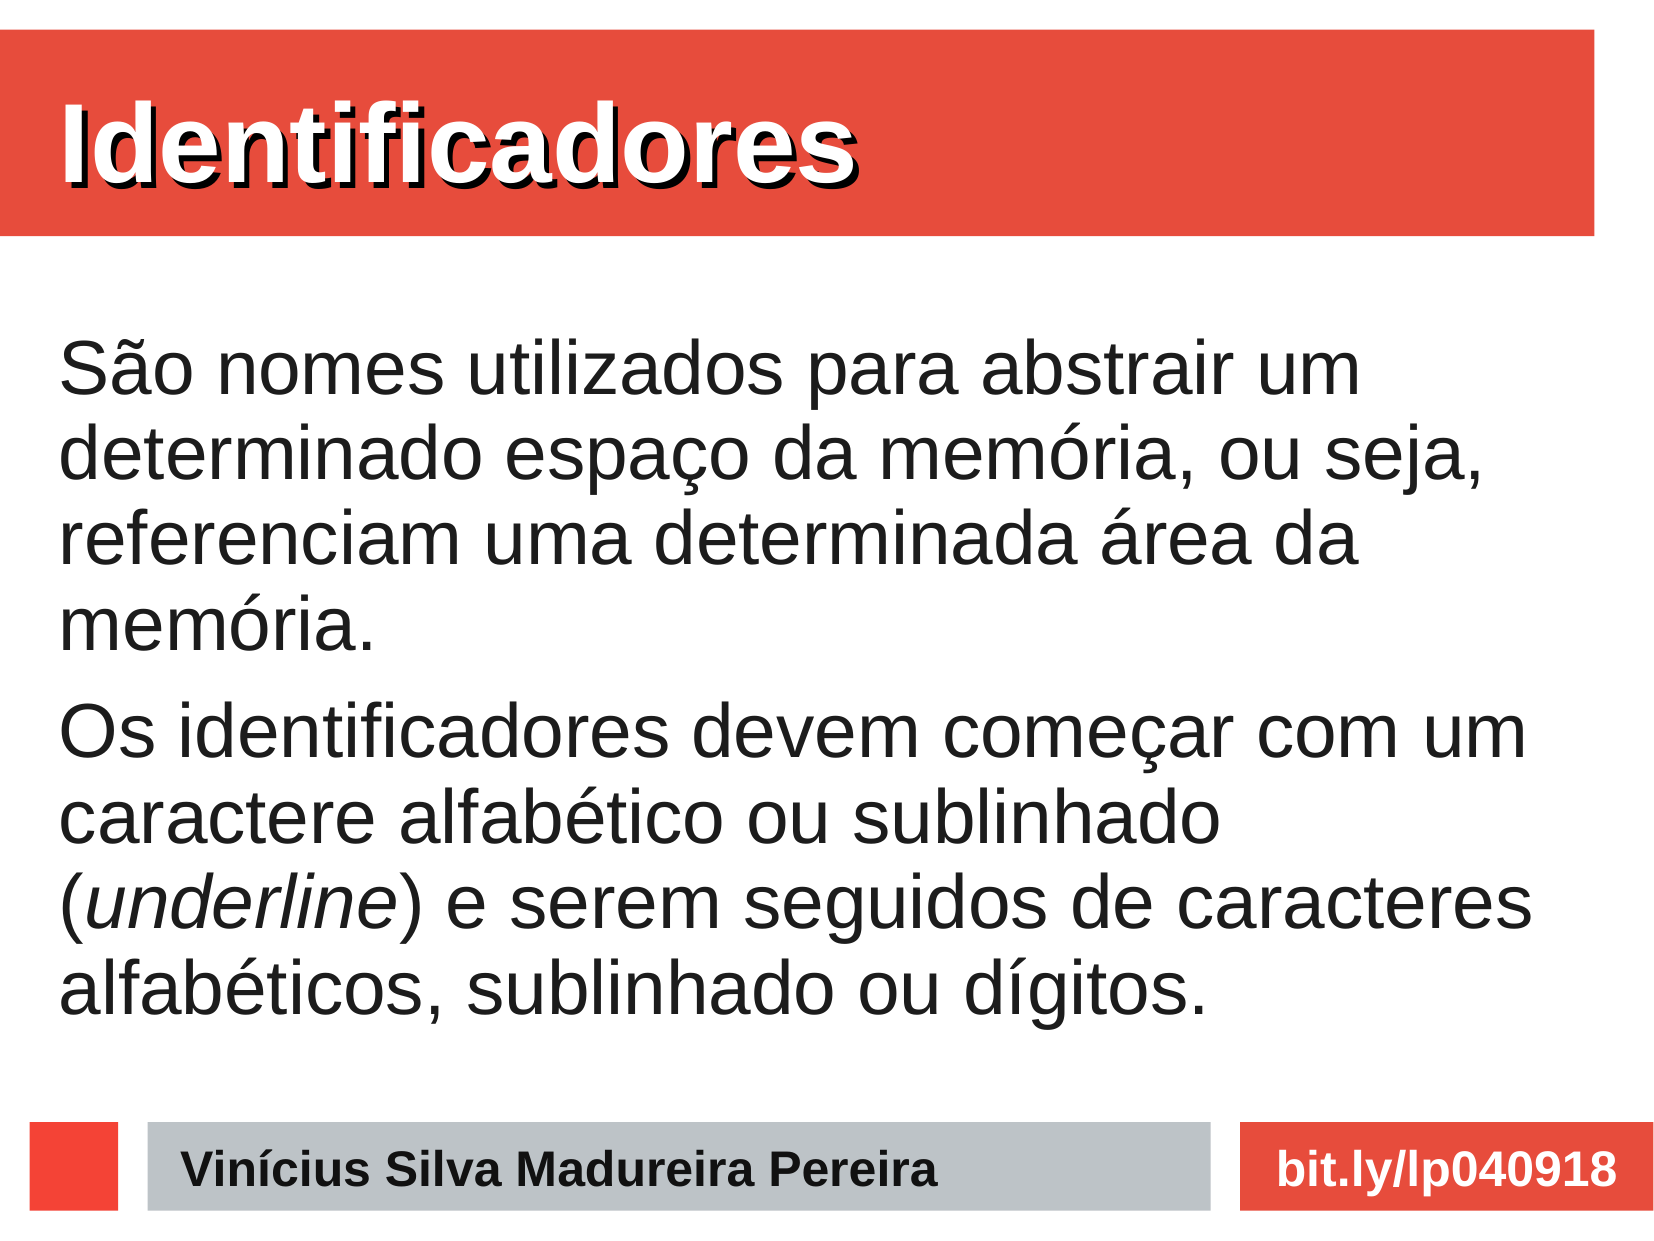

# Identificadores
São nomes utilizados para abstrair um determinado espaço da memória, ou seja, referenciam uma determinada área da memória.
Os identificadores devem começar com um caractere alfabético ou sublinhado (underline) e serem seguidos de caracteres alfabéticos, sublinhado ou dígitos.
Vinícius Silva Madureira Pereira
bit.ly/lp040918